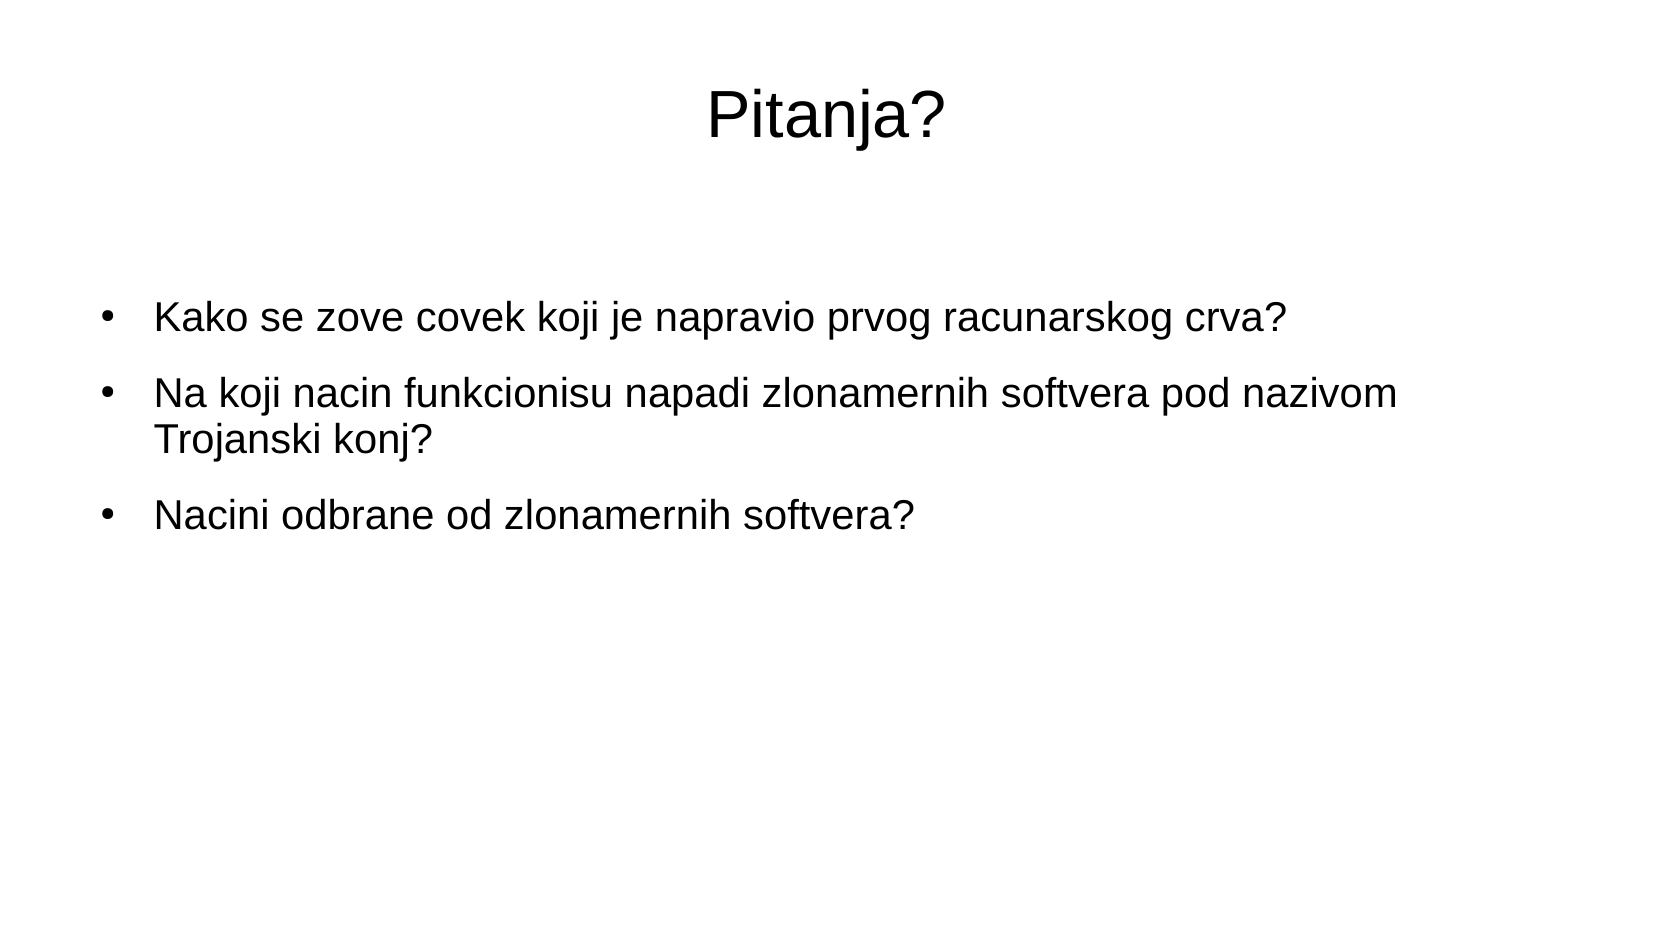

# Pitanja?
Kako se zove covek koji je napravio prvog racunarskog crva?
Na koji nacin funkcionisu napadi zlonamernih softvera pod nazivom Trojanski konj?
Nacini odbrane od zlonamernih softvera?